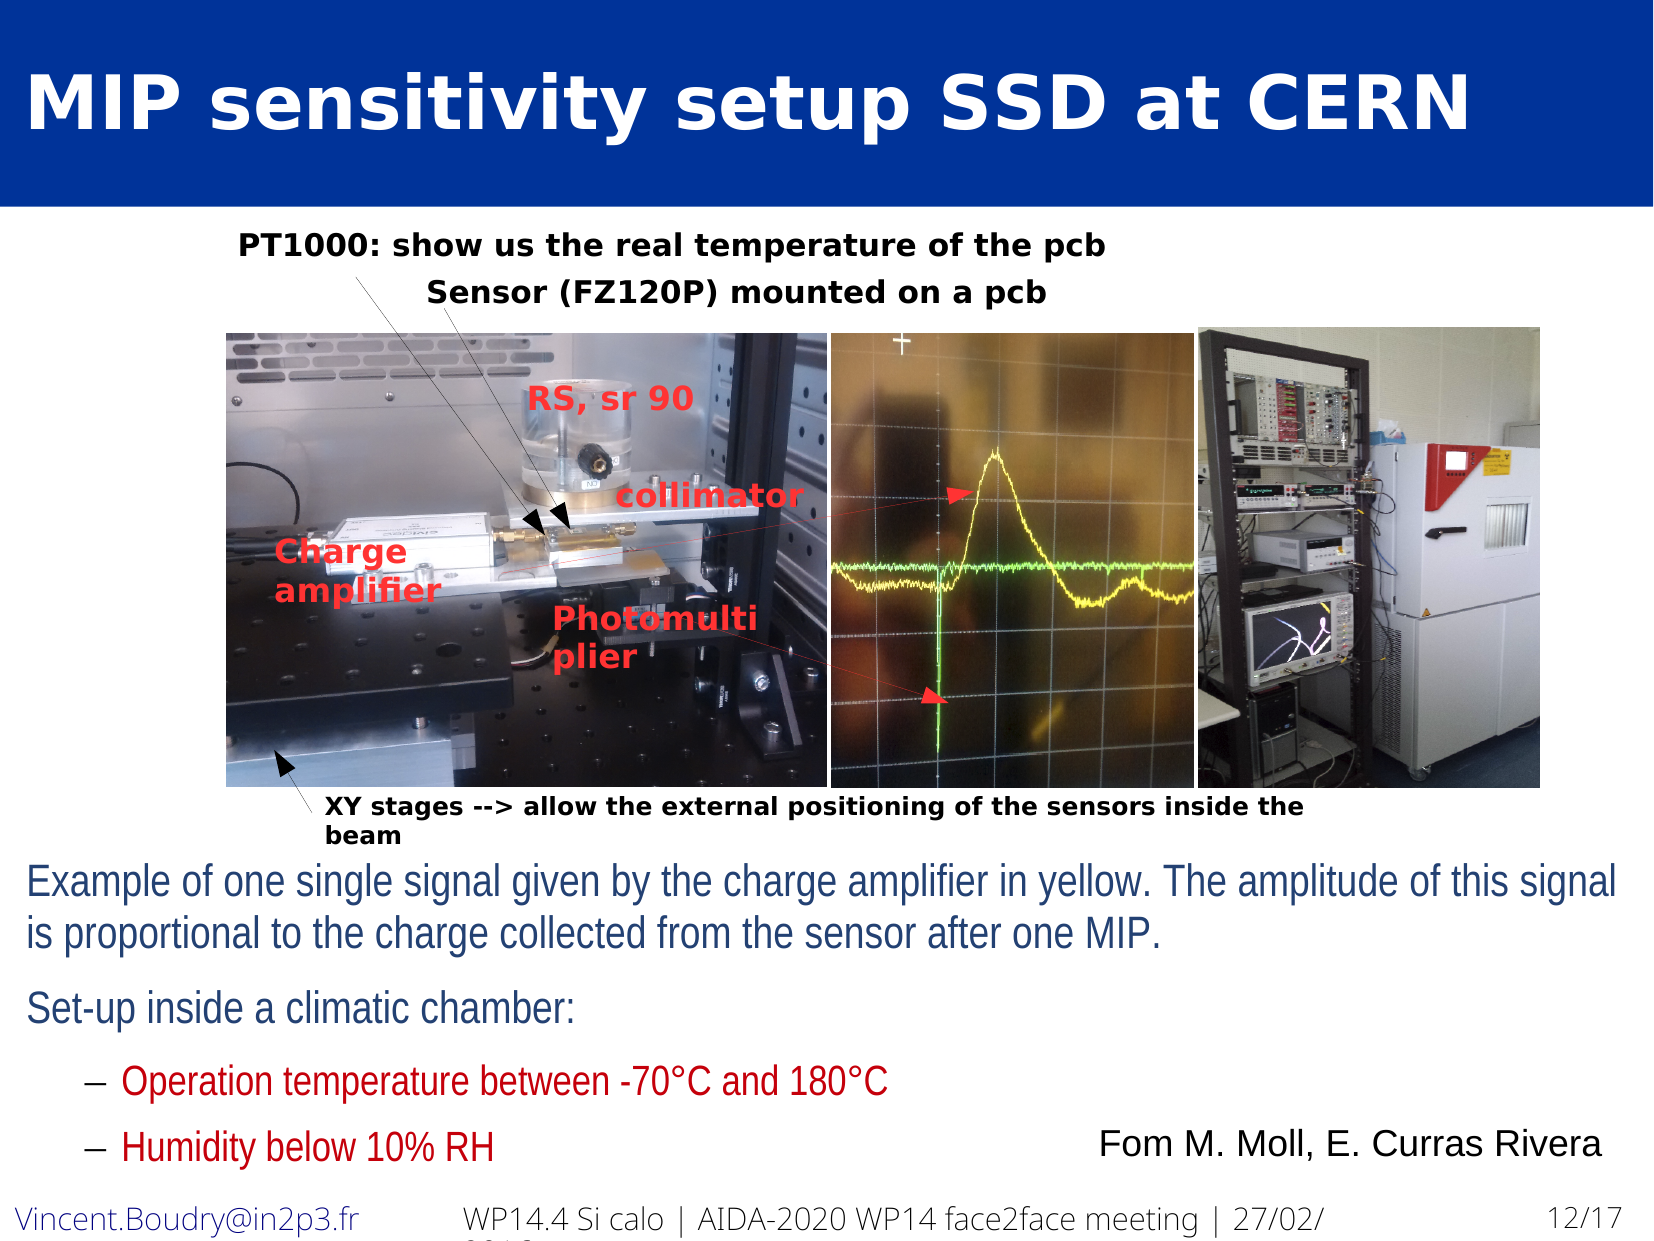

# MIP sensitivity setup SSD at CERN
PT1000: show us the real temperature of the pcb
Sensor (FZ120P) mounted on a pcb
RS, sr 90
collimator
Charge amplifier
Photomultiplier
XY stages --> allow the external positioning of the sensors inside the beam
Example of one single signal given by the charge amplifier in yellow. The amplitude of this signal is proportional to the charge collected from the sensor after one MIP.
Set-up inside a climatic chamber:
Operation temperature between -70°C and 180°C
Humidity below 10% RH
Fom M. Moll, E. Curras Rivera
WP14.4 Si calo | AIDA-2020 WP14 face2face meeting | 27/02/2016
12